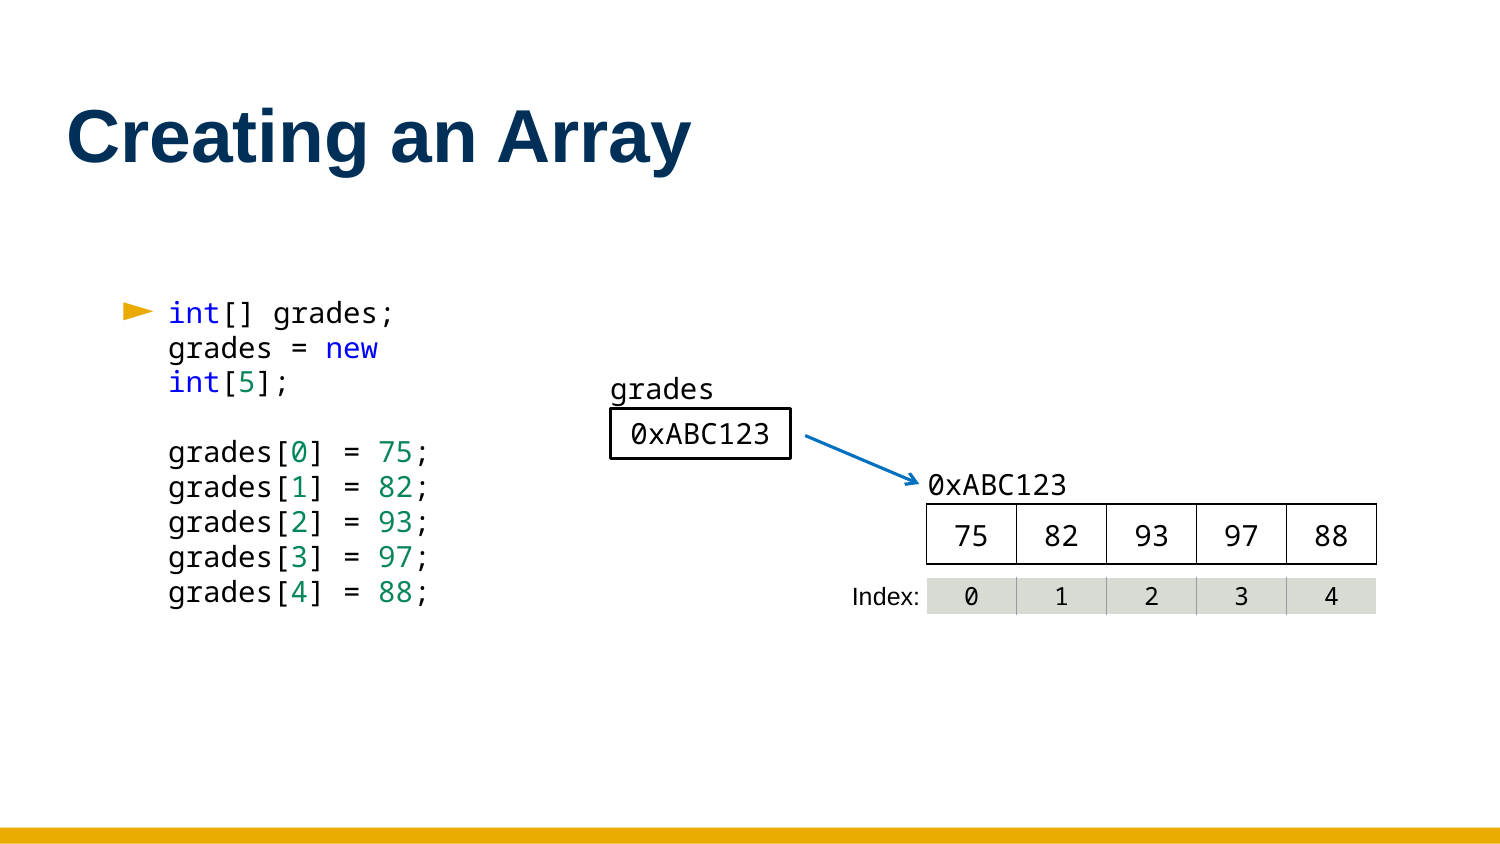

# Creating an Array
int[] grades;
grades = new int[5];
grades[0] = 75;
grades[1] = 82;
grades[2] = 93;
grades[3] = 97;
grades[4] = 88;
grades
0xABC123
0xABC123
| 0 | 0 | 0 | 0 | 0 |
| --- | --- | --- | --- | --- |
75
82
93
97
88
Index:
| 0 | 1 | 2 | 3 | 4 |
| --- | --- | --- | --- | --- |